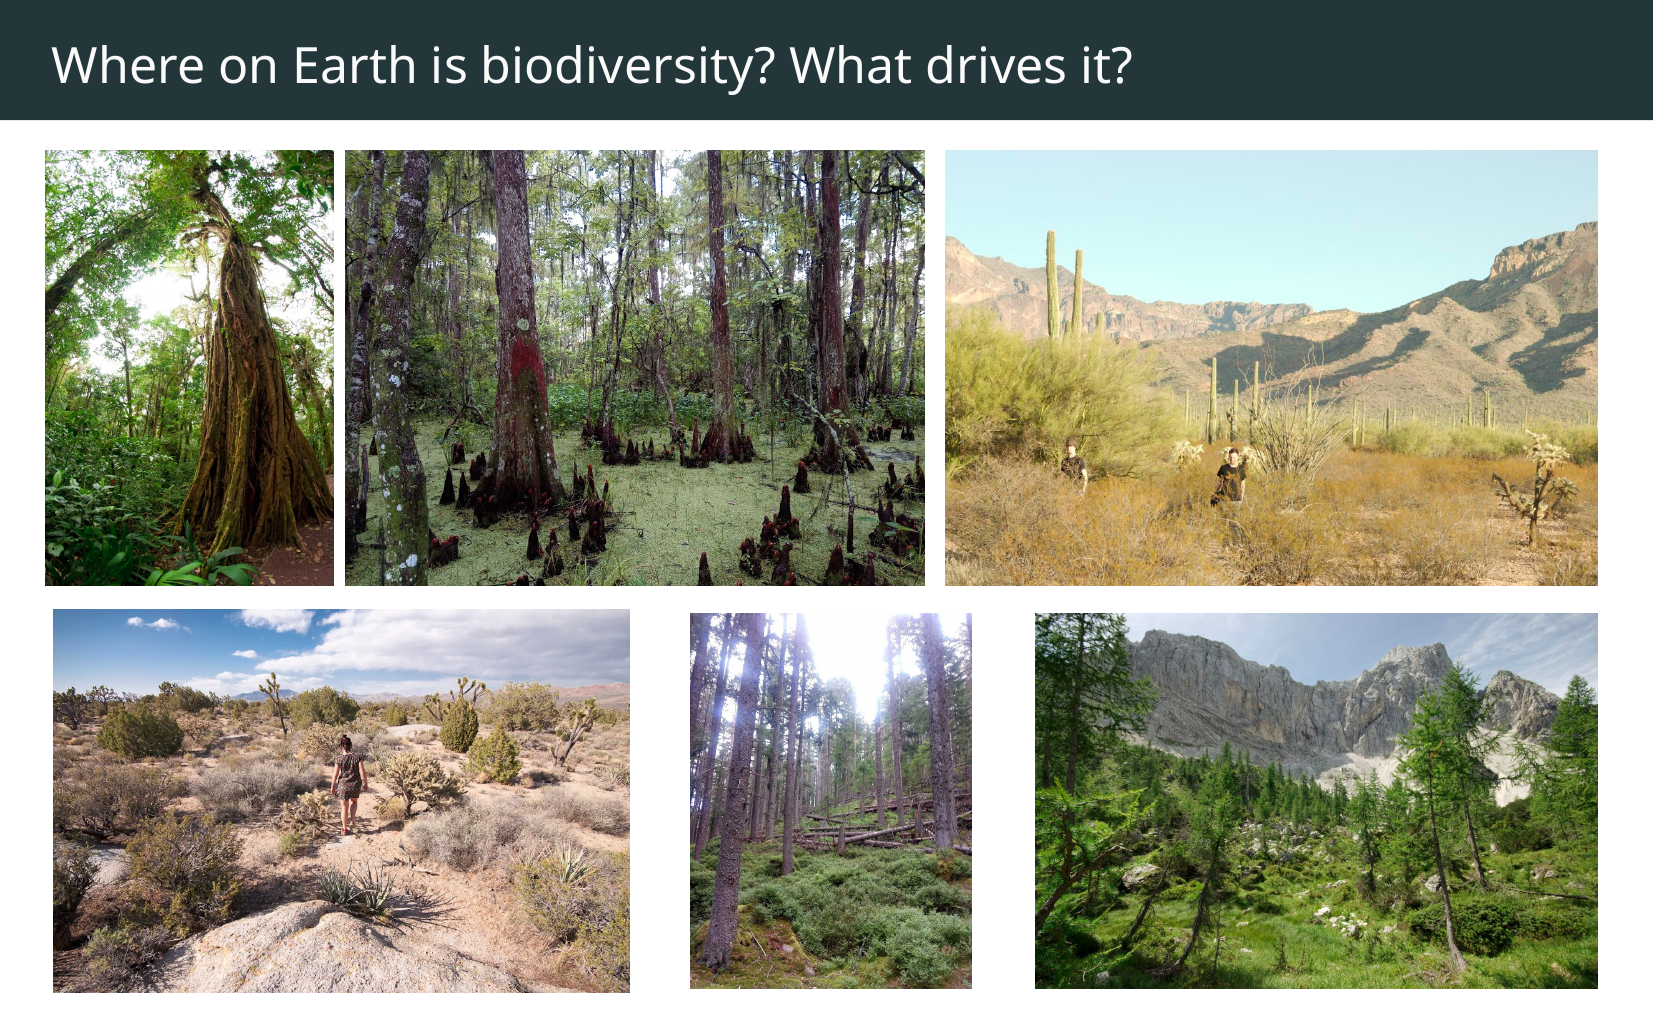

Where on Earth is biodiversity? What drives it?